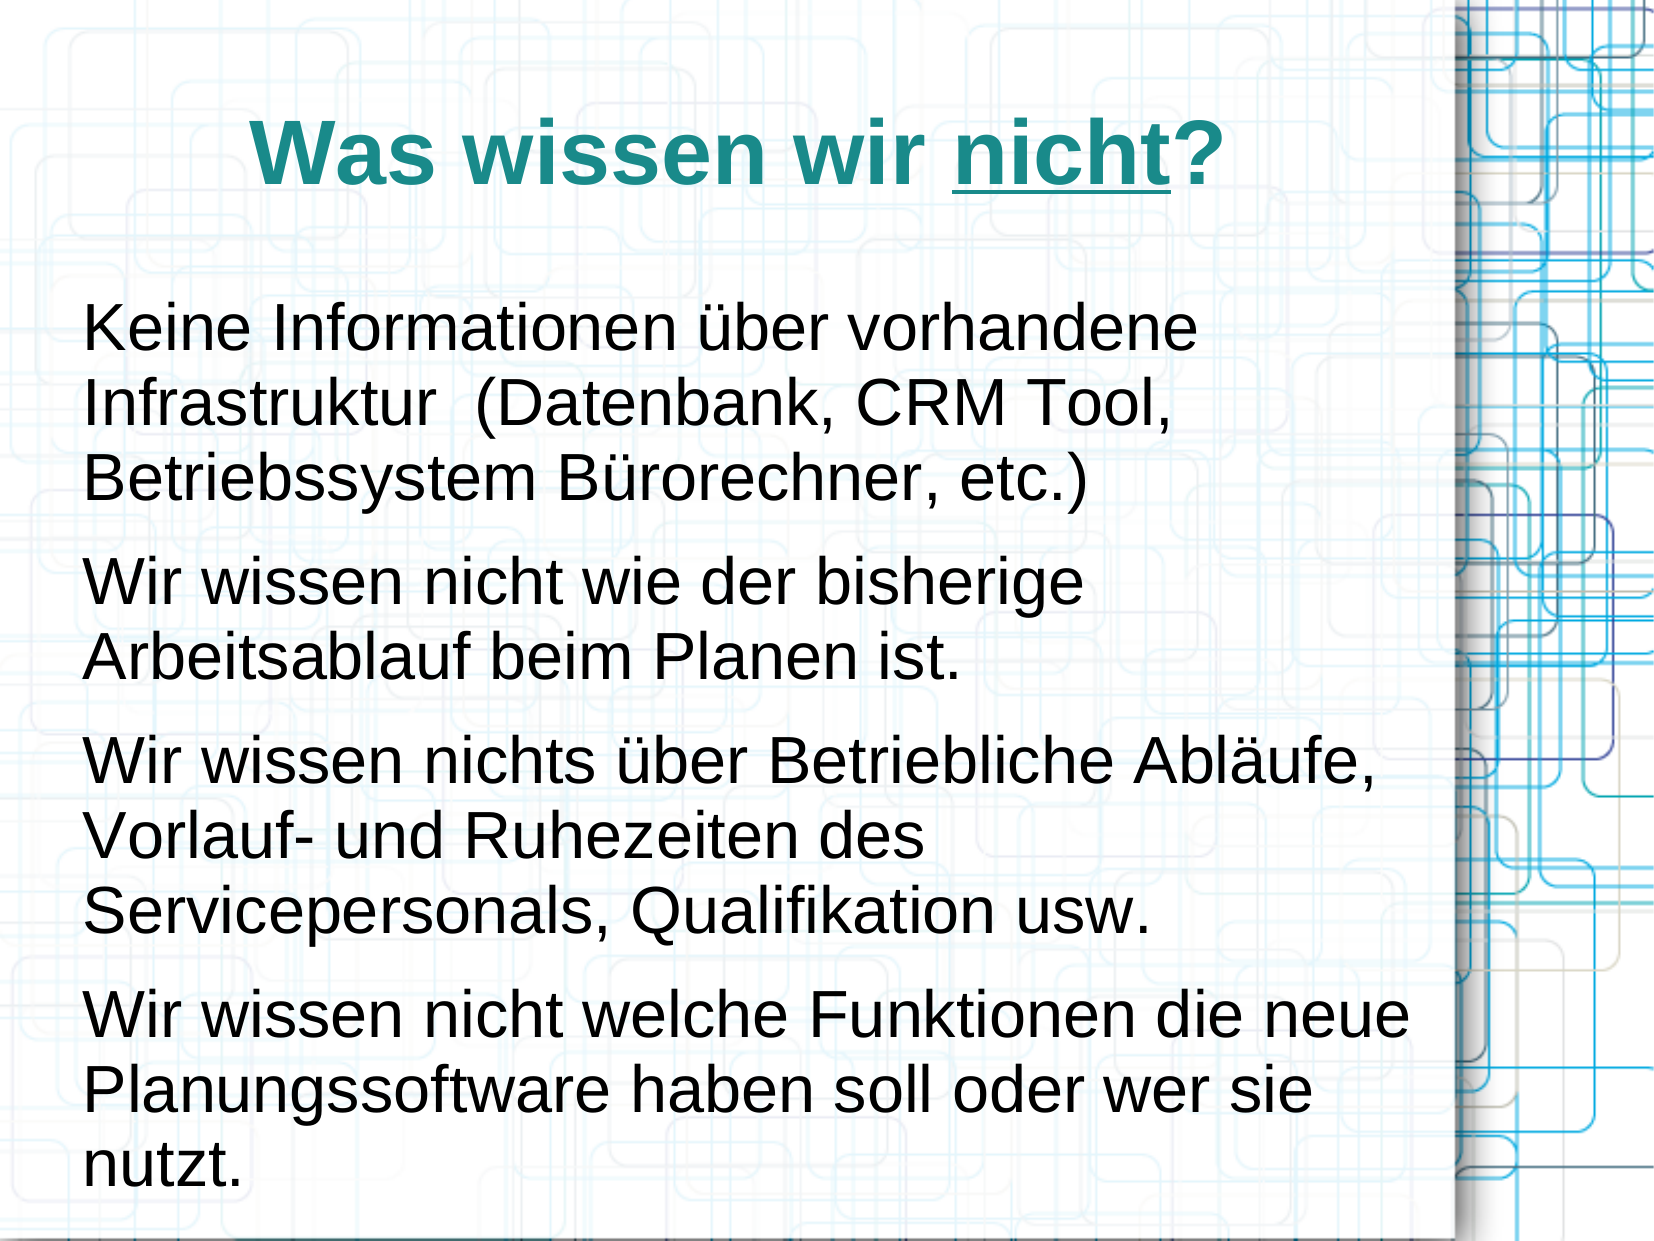

# Was wissen wir nicht?
Keine Informationen über vorhandene Infrastruktur (Datenbank, CRM Tool, Betriebssystem Bürorechner, etc.)
Wir wissen nicht wie der bisherige Arbeitsablauf beim Planen ist.
Wir wissen nichts über Betriebliche Abläufe, Vorlauf- und Ruhezeiten des Servicepersonals, Qualifikation usw.
Wir wissen nicht welche Funktionen die neue Planungssoftware haben soll oder wer sie nutzt.